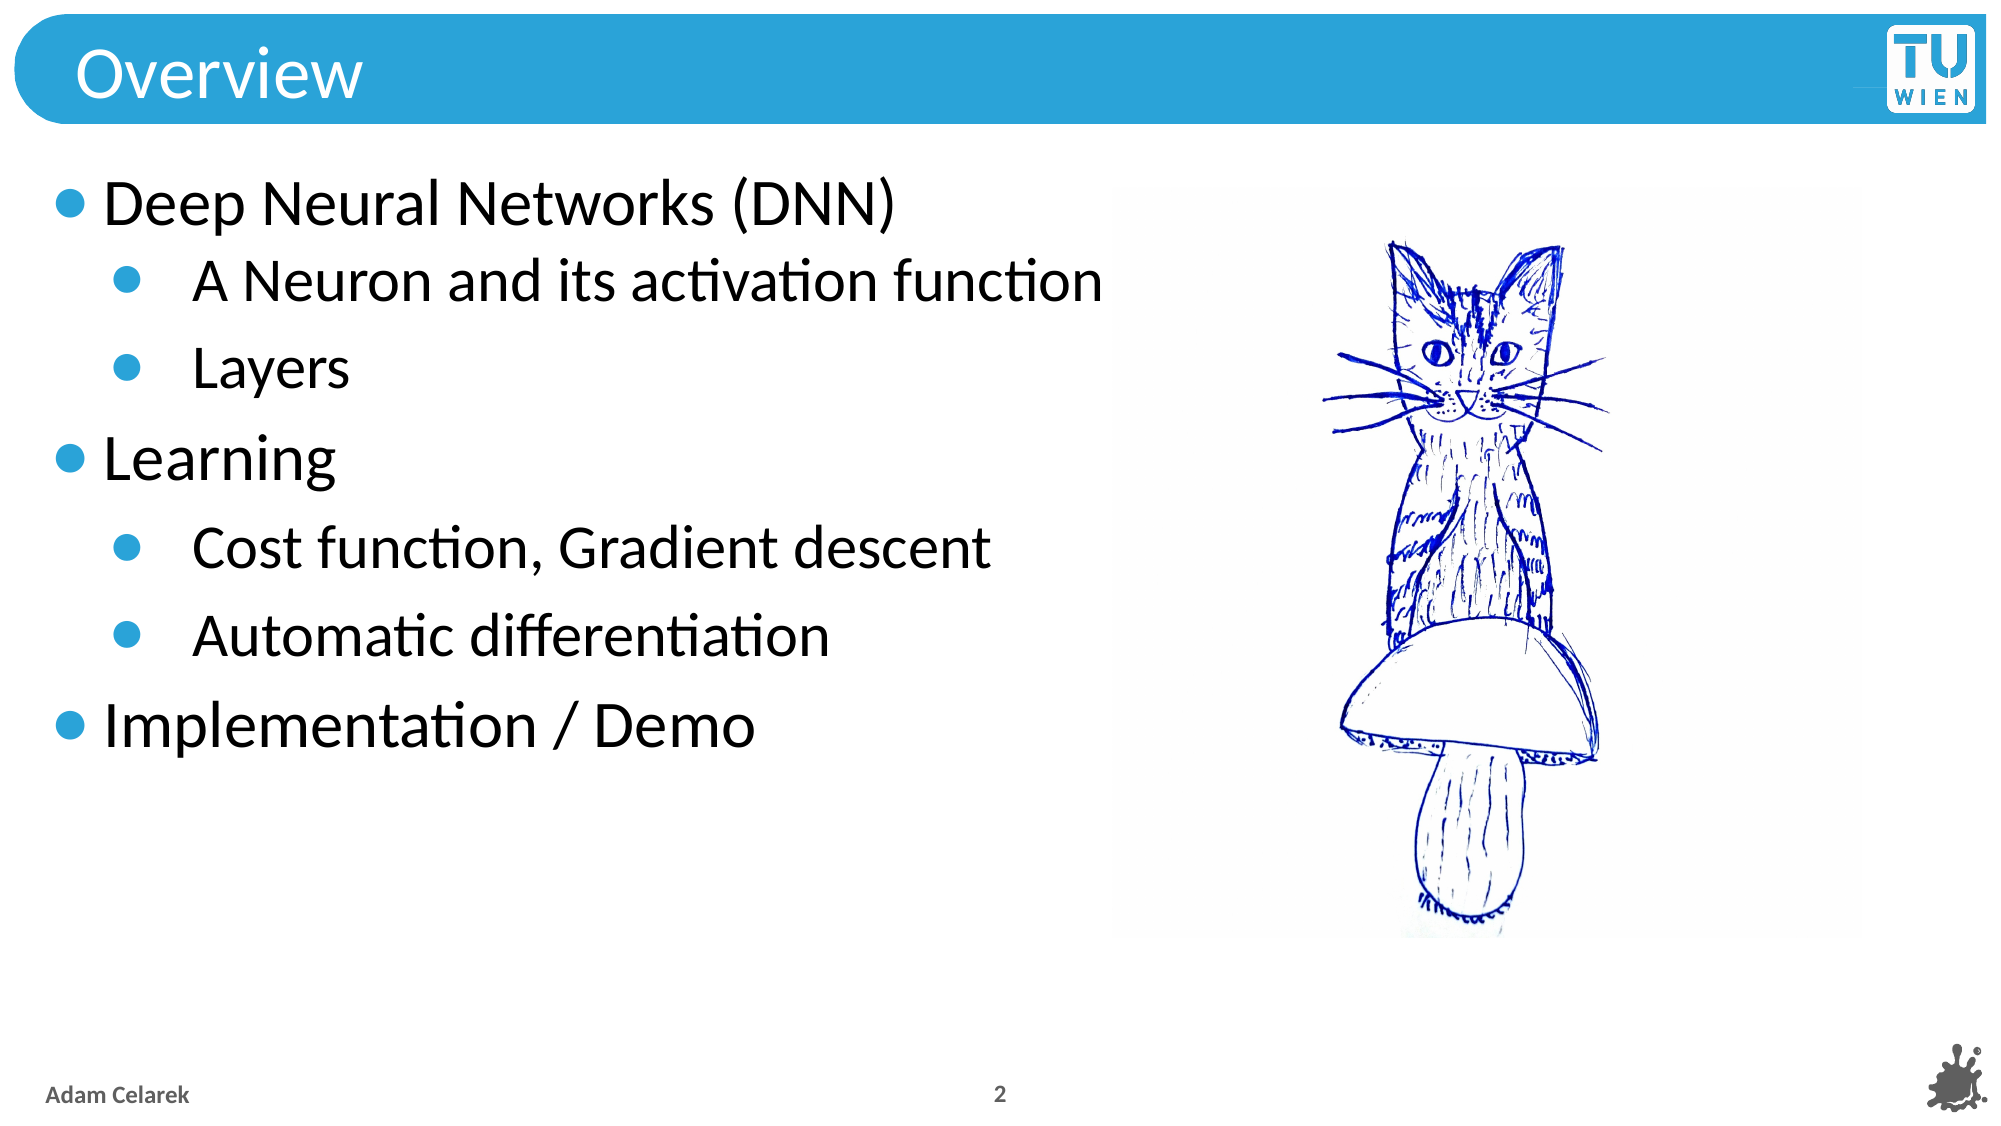

# Overview
Deep Neural Networks (DNN)
A Neuron and its activation function
Layers
Learning
Cost function, Gradient descent
Automatic differentiation
Implementation / Demo
Adam Celarek